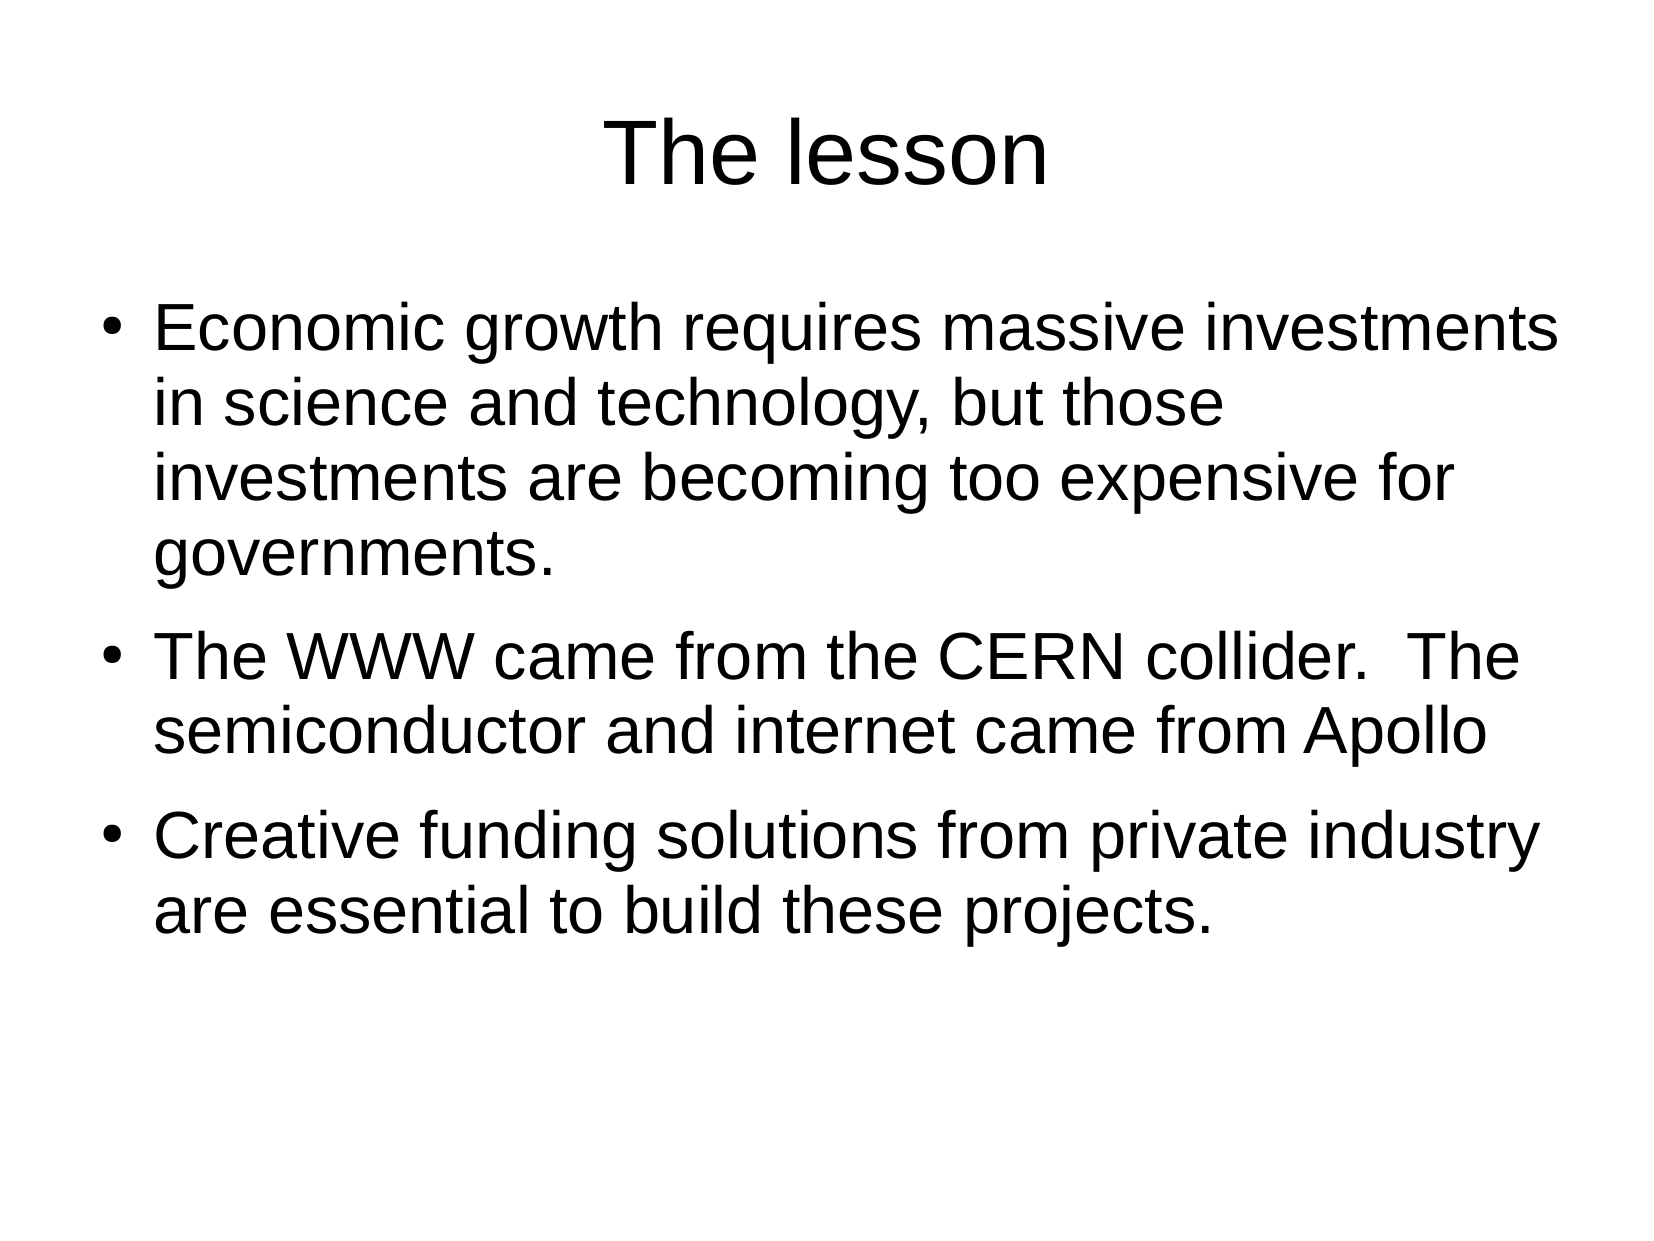

# The lesson
Economic growth requires massive investments in science and technology, but those investments are becoming too expensive for governments.
The WWW came from the CERN collider. The semiconductor and internet came from Apollo
Creative funding solutions from private industry are essential to build these projects.